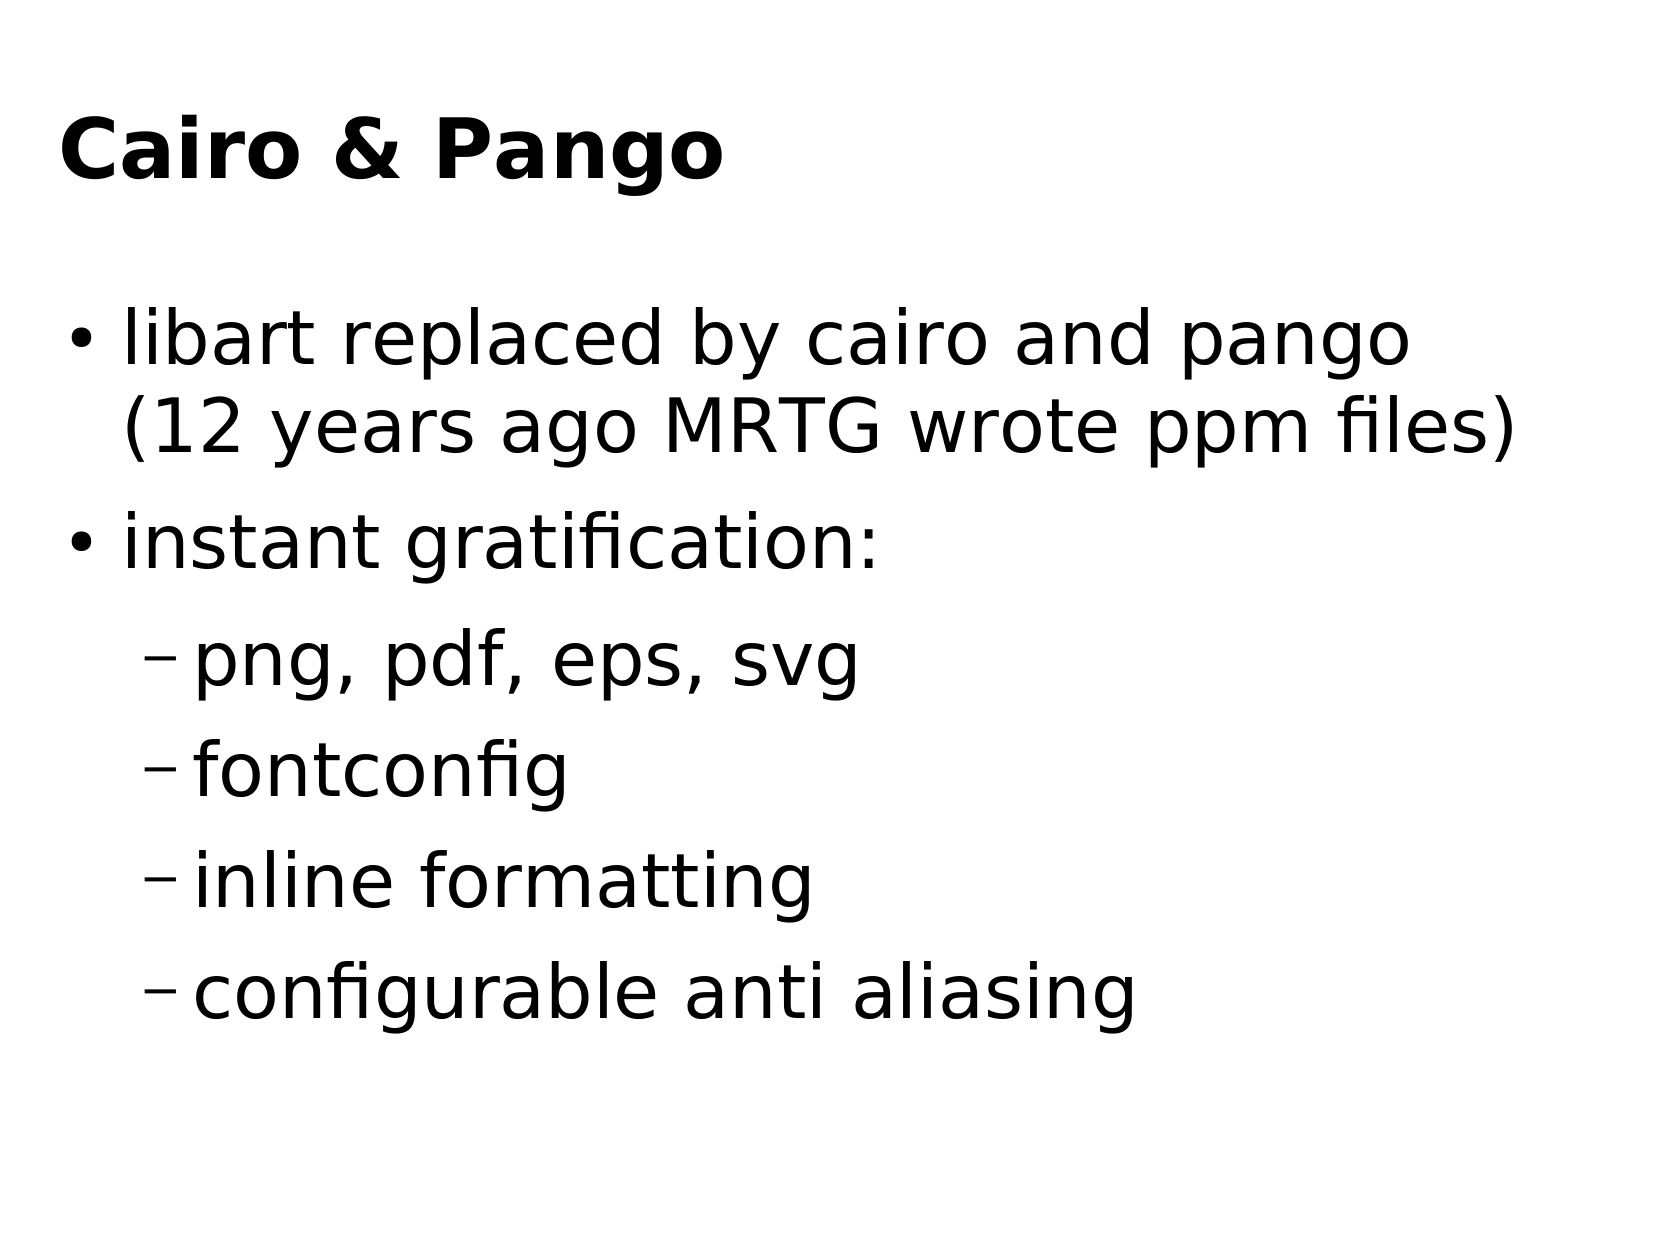

# Cairo & Pango
libart replaced by cairo and pango
(12 years ago MRTG wrote ppm files)
instant gratification:
png, pdf, eps, svg
fontconfig
inline formatting
configurable anti aliasing